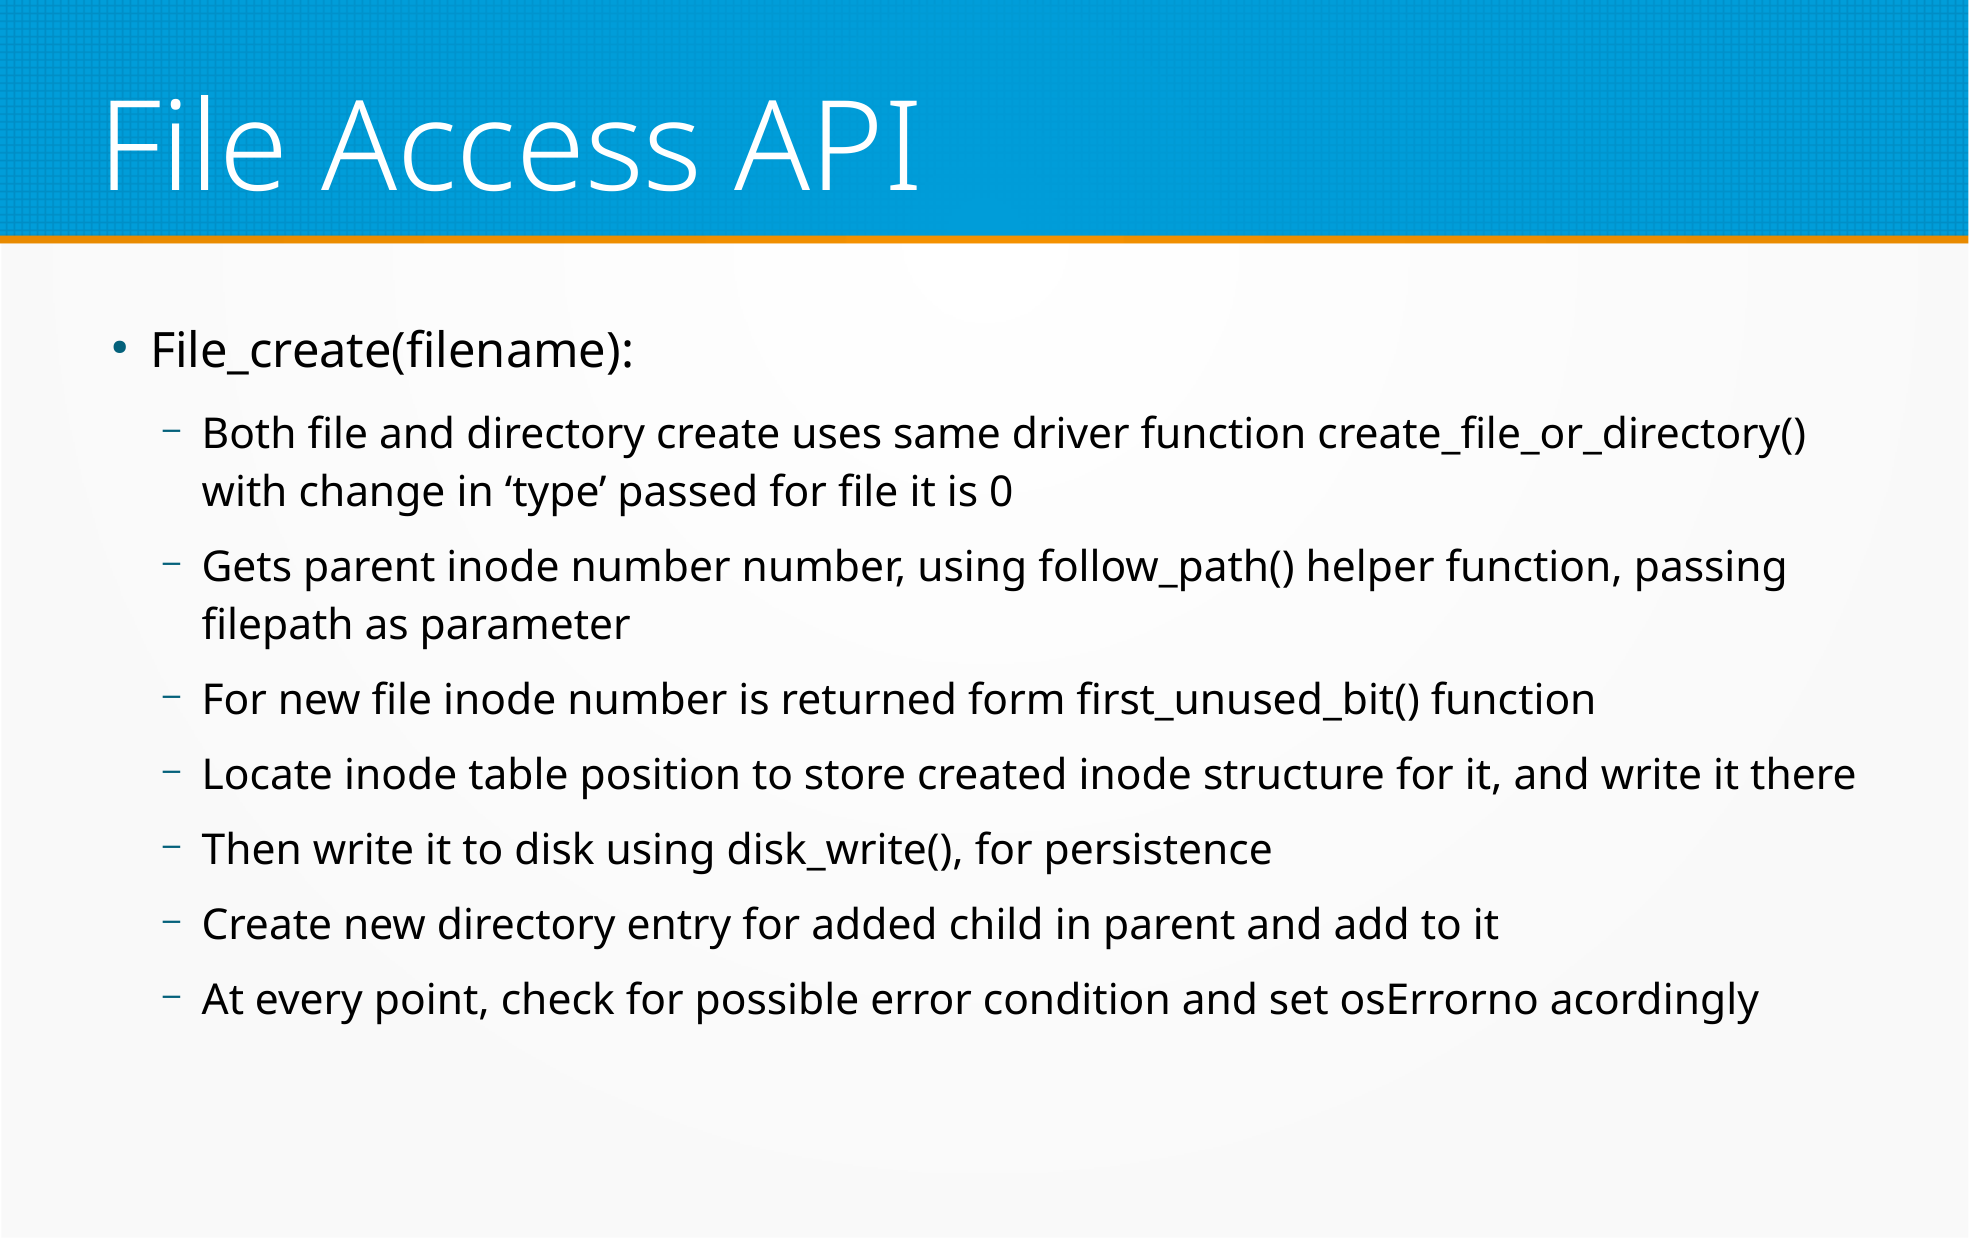

# File Access API
File_create(filename):
Both file and directory create uses same driver function create_file_or_directory() with change in ‘type’ passed for file it is 0
Gets parent inode number number, using follow_path() helper function, passing filepath as parameter
For new file inode number is returned form first_unused_bit() function
Locate inode table position to store created inode structure for it, and write it there
Then write it to disk using disk_write(), for persistence
Create new directory entry for added child in parent and add to it
At every point, check for possible error condition and set osErrorno acordingly